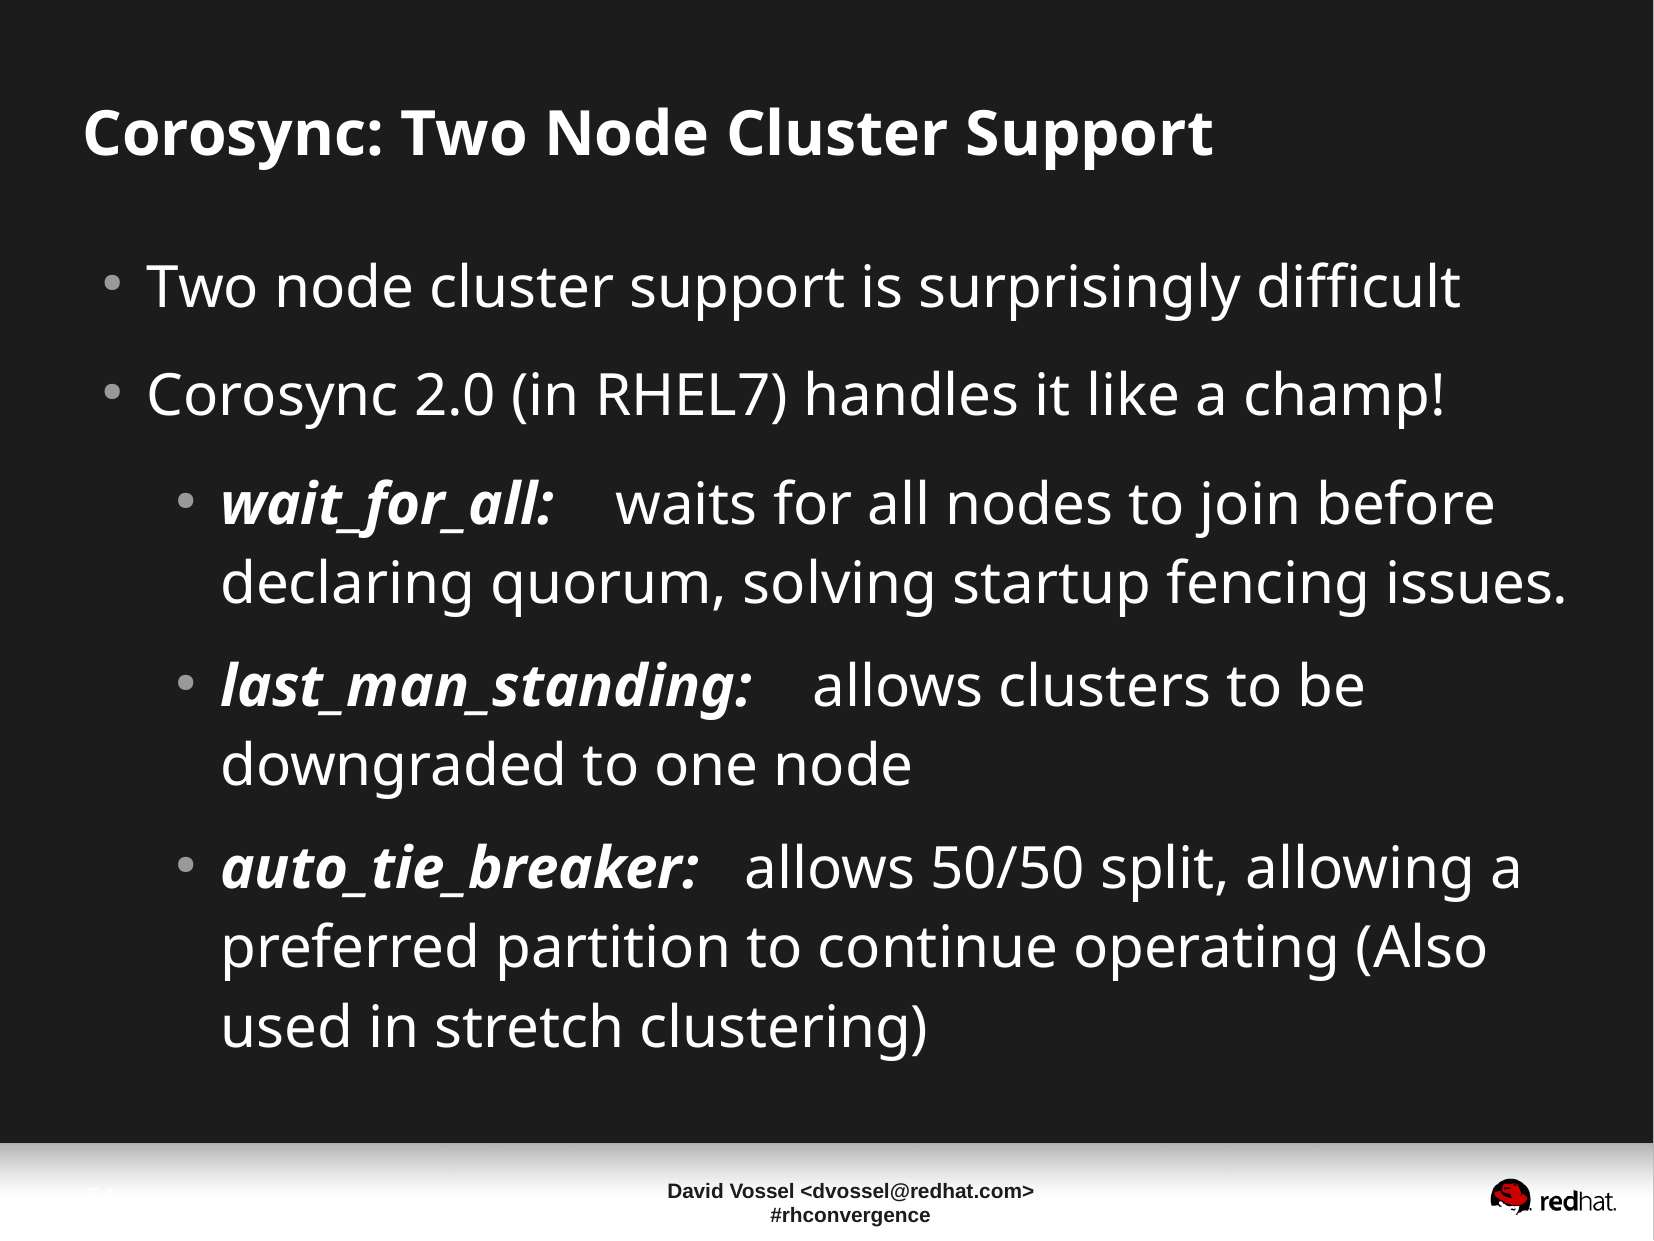

# Corosync: Two Node Cluster Support
Two node cluster support is surprisingly difficult
Corosync 2.0 (in RHEL7) handles it like a champ!
wait_for_all: waits for all nodes to join before declaring quorum, solving startup fencing issues.
last_man_standing: allows clusters to be downgraded to one node
auto_tie_breaker: allows 50/50 split, allowing a preferred partition to continue operating (Also used in stretch clustering)